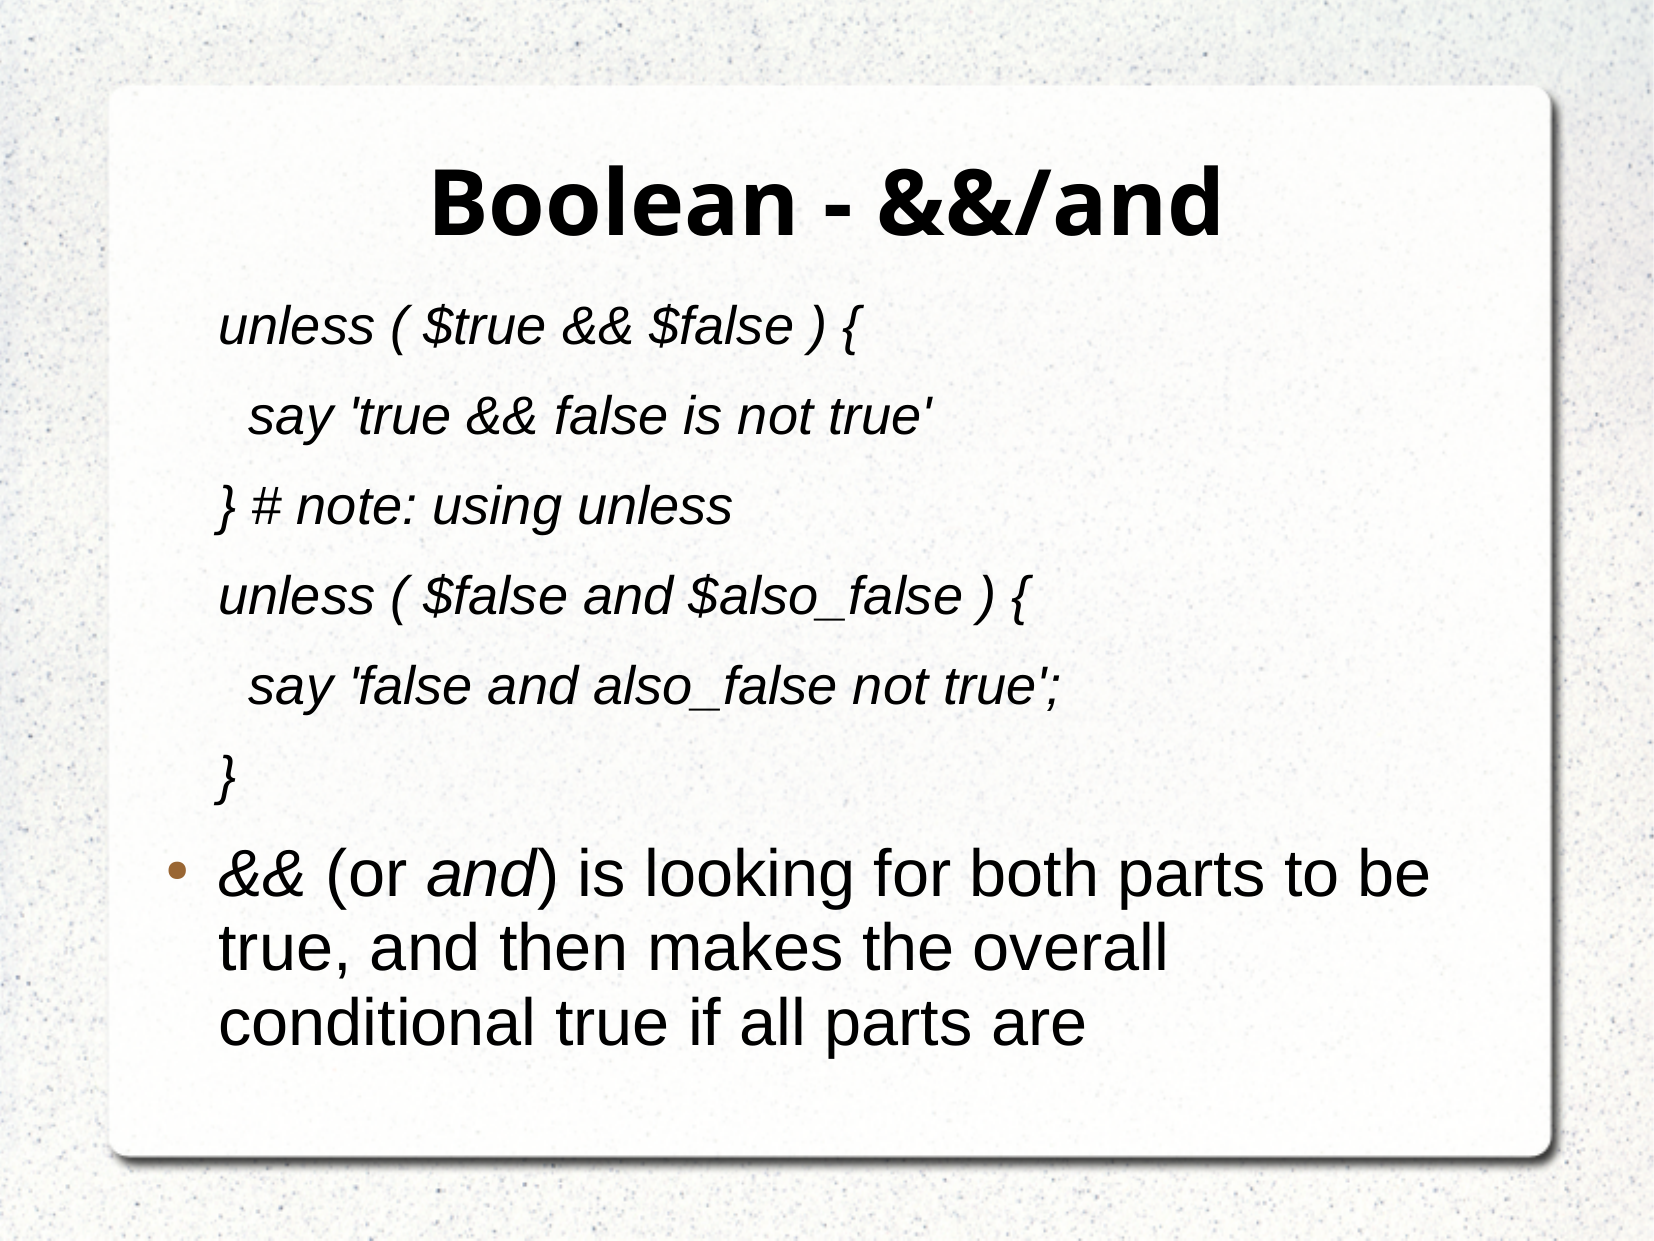

# Boolean - &&/and
unless ( $true && $false ) {
 say 'true && false is not true'
} # note: using unless
unless ( $false and $also_false ) {
 say 'false and also_false not true';
}
&& (or and) is looking for both parts to be true, and then makes the overall conditional true if all parts are